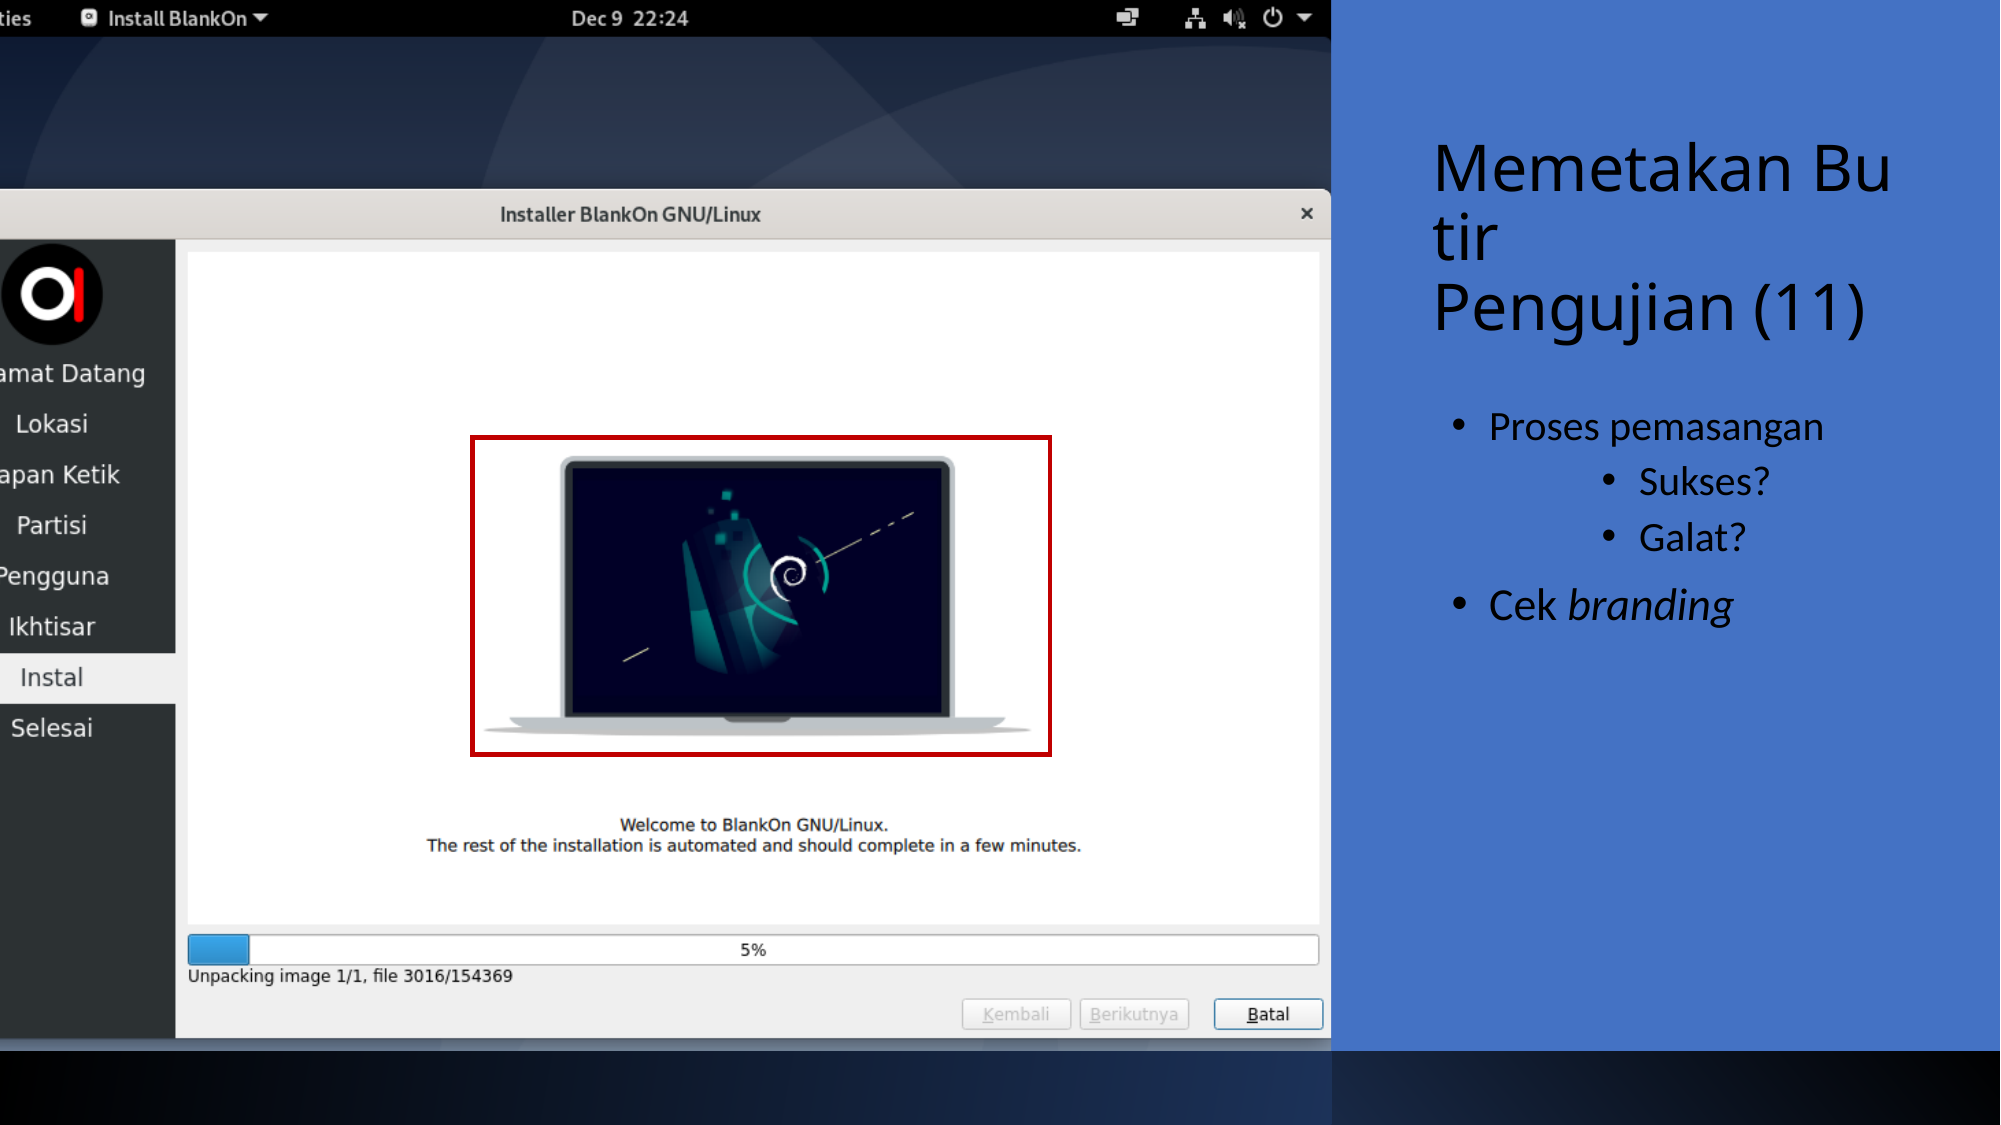

# Memetakan Butir  Pengujian (11)
Proses pemasangan
Sukses?
Galat?
Cek branding